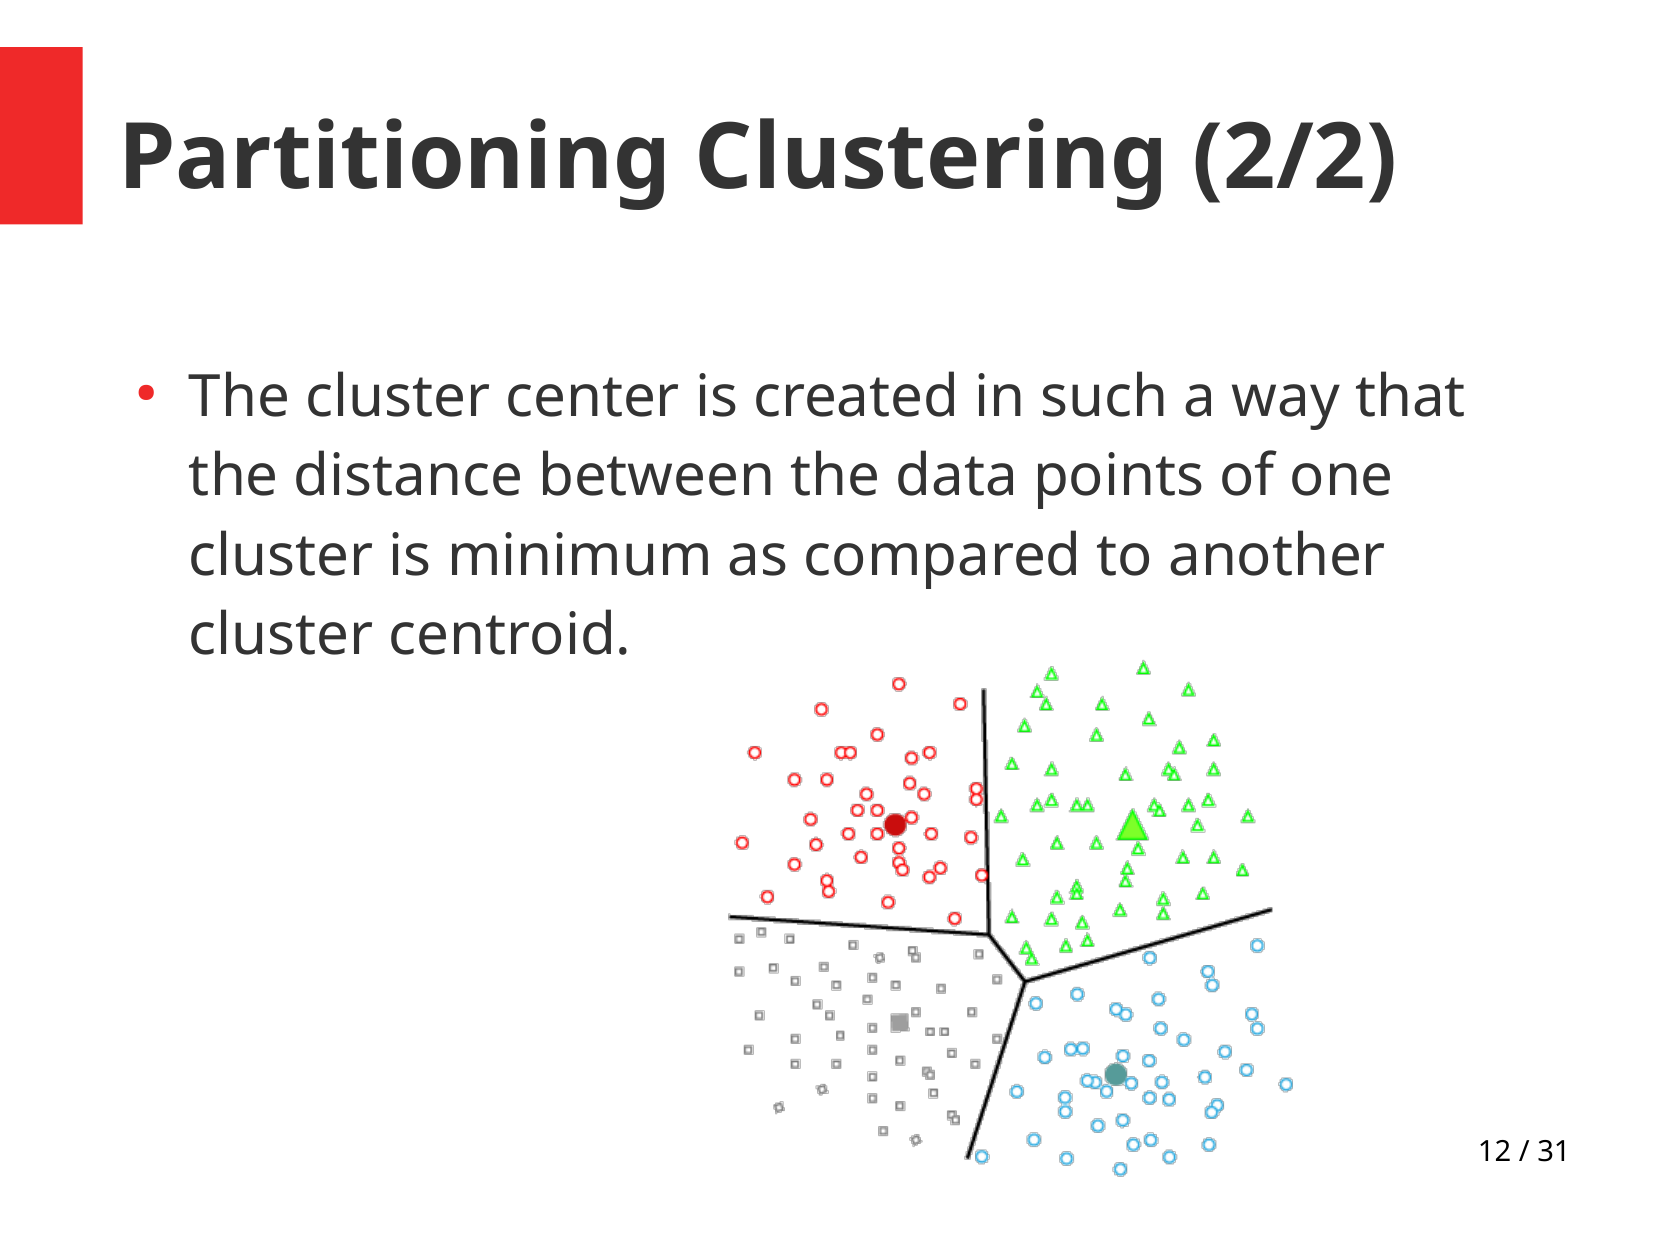

# Partitioning Clustering (2/2)
The cluster center is created in such a way that the distance between the data points of one cluster is minimum as compared to another cluster centroid.
12